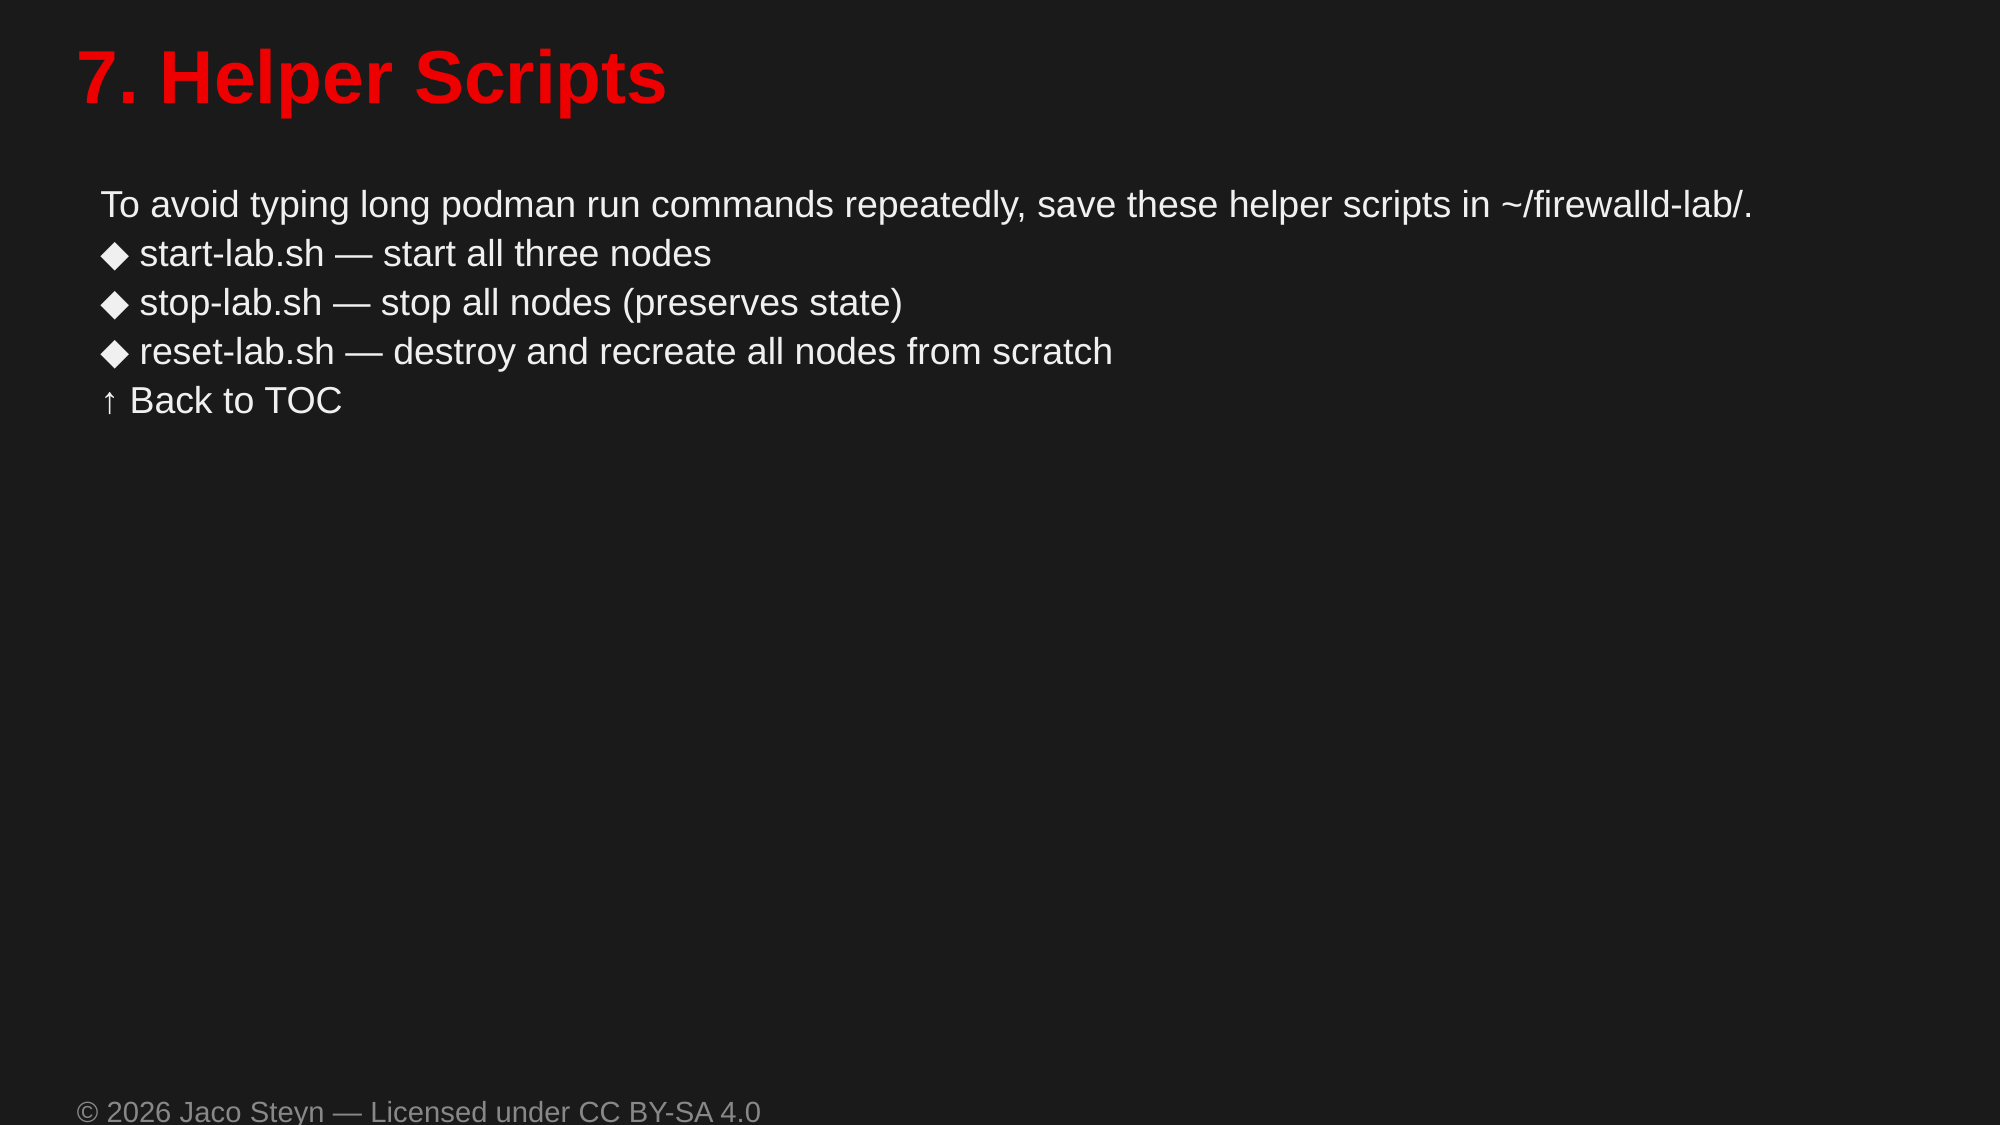

7. Helper Scripts
To avoid typing long podman run commands repeatedly, save these helper scripts in ~/firewalld-lab/.
◆ start-lab.sh — start all three nodes
◆ stop-lab.sh — stop all nodes (preserves state)
◆ reset-lab.sh — destroy and recreate all nodes from scratch
↑ Back to TOC
© 2026 Jaco Steyn — Licensed under CC BY-SA 4.0